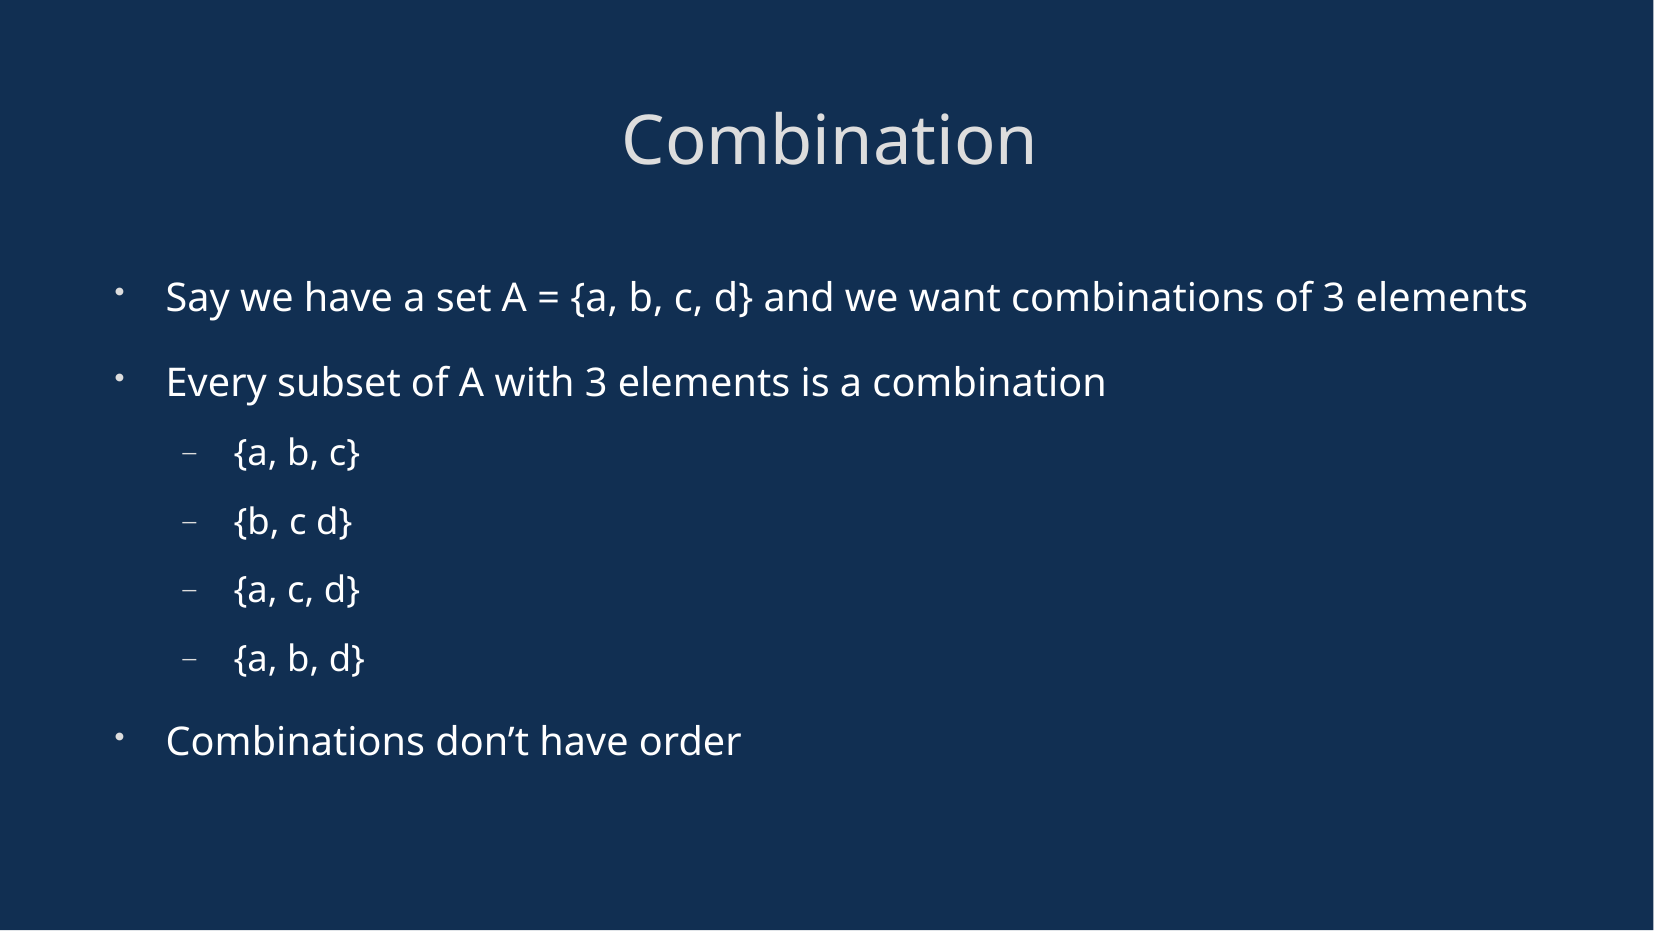

# Combination
Say we have a set A = {a, b, c, d} and we want combinations of 3 elements
Every subset of A with 3 elements is a combination
{a, b, c}
{b, c d}
{a, c, d}
{a, b, d}
Combinations don’t have order